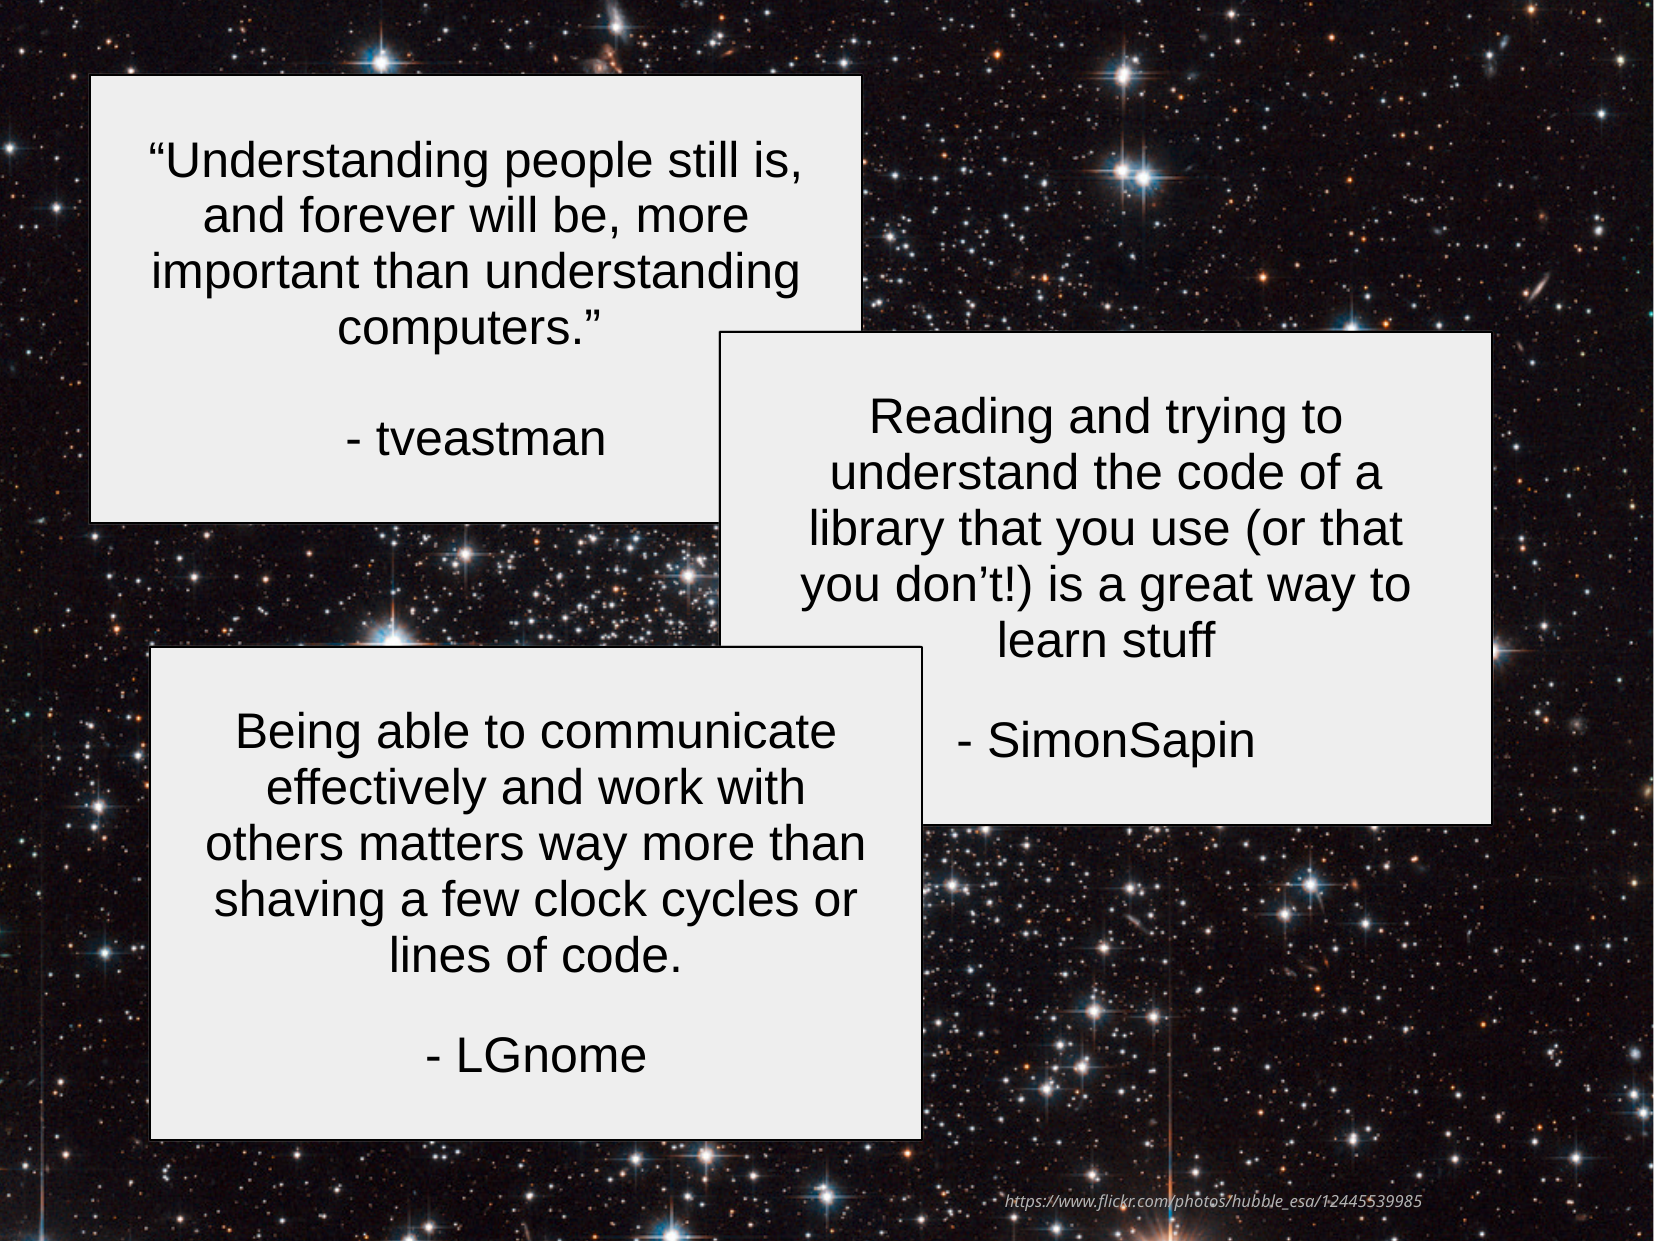

# “Understanding people still is, and forever will be, more important than understanding computers.” - tveastman
Reading and trying to understand the code of a library that you use (or that you don’t!) is a great way to learn stuff
- SimonSapin
Being able to communicate effectively and work with others matters way more than shaving a few clock cycles or lines of code.
- LGnome
https://www.flickr.com/photos/hubble_esa/12445539985